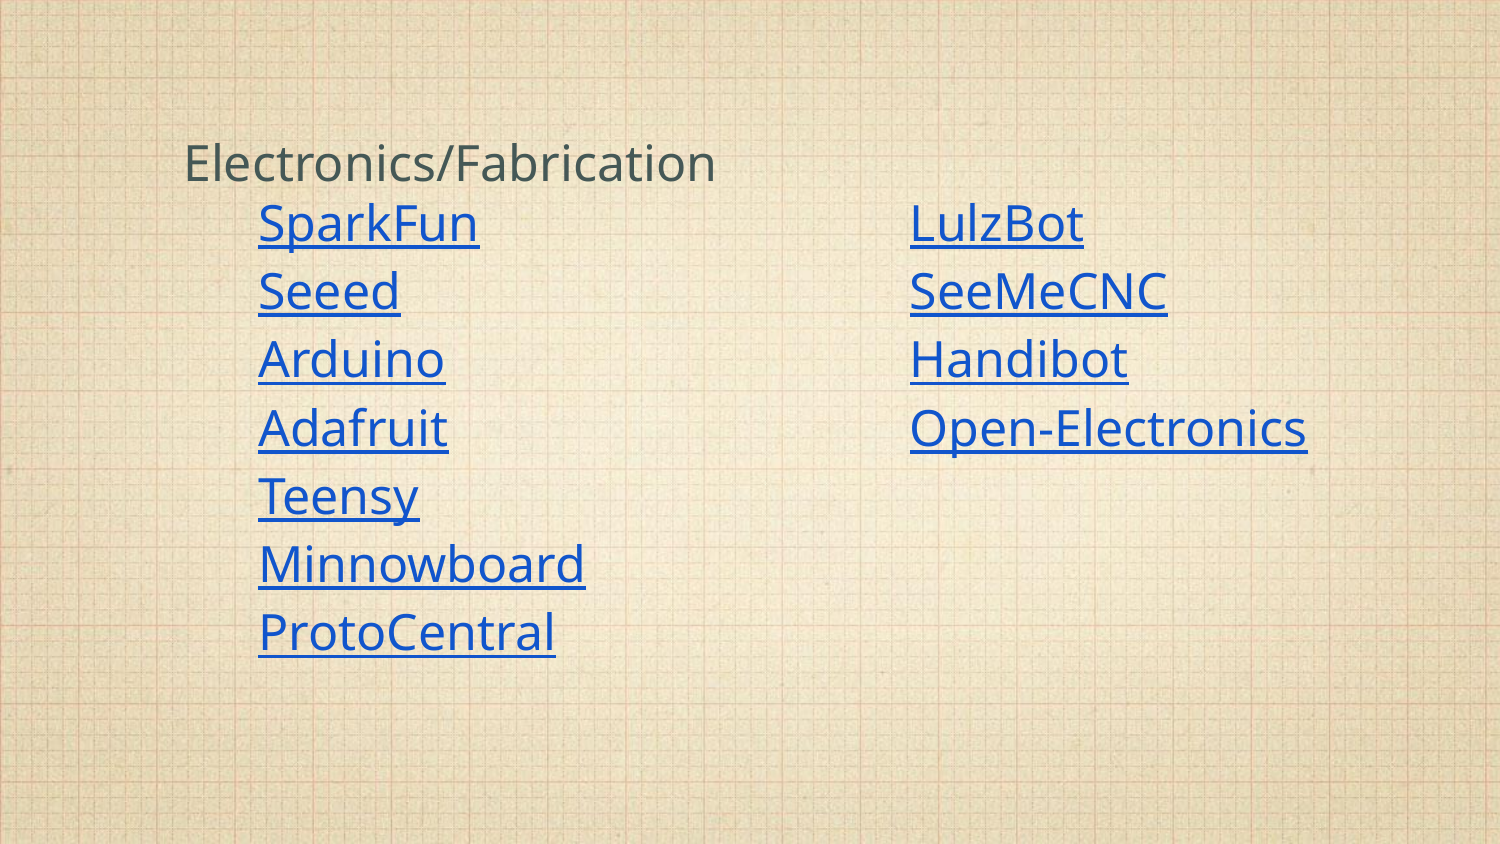

# Electronics/Fabrication
SparkFun
Seeed
Arduino
Adafruit
Teensy
Minnowboard
ProtoCentral
LulzBot
SeeMeCNC
Handibot
Open-Electronics